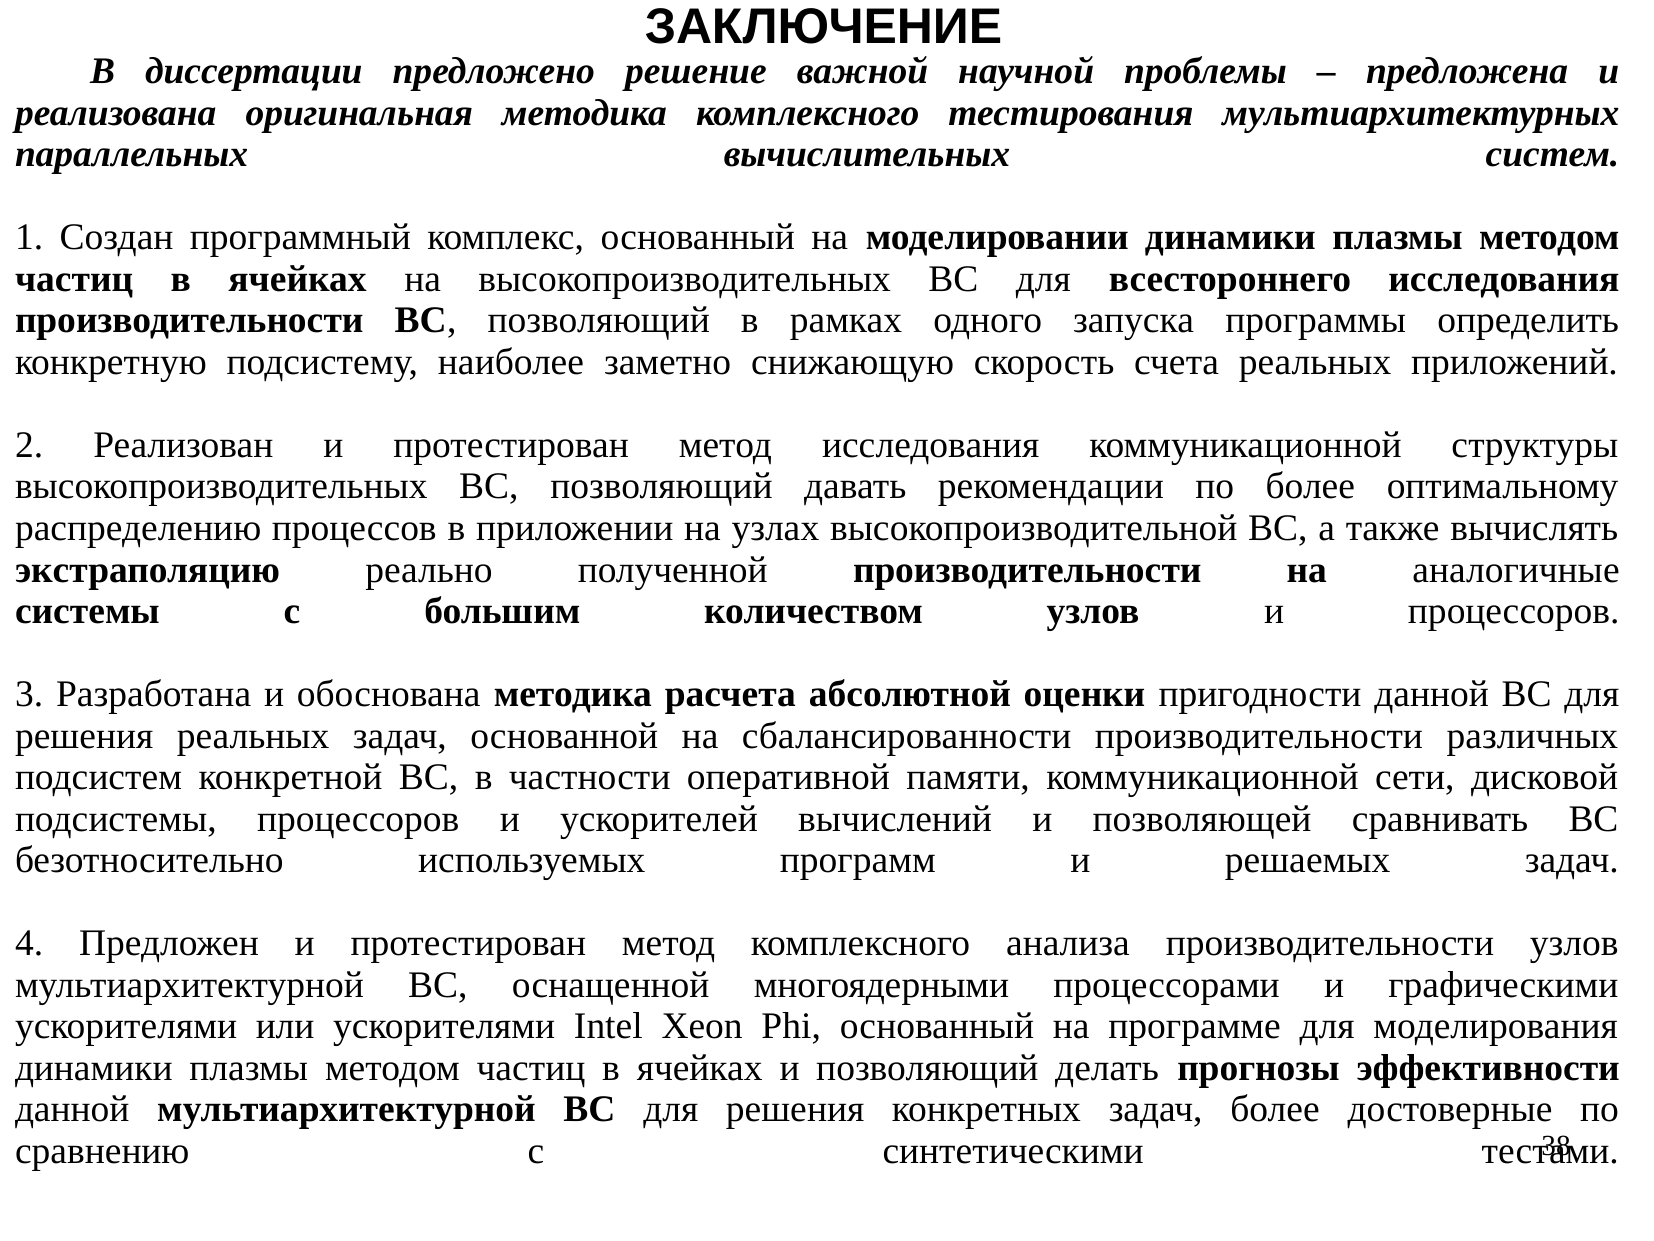

ЗАКЛЮЧЕНИЕ
# В диссертации предложено решение важной научной проблемы – предложена и реализована оригинальная методика комплексного тестирования мультиархитектурных параллельных вычислительных систем. 1. Создан программный комплекс, основанный на моделировании динамики плазмы методом частиц в ячейках на высокопроизводительных ВС для всестороннего исследования производительности ВС, позволяющий в рамках одного запуска программы определить конкретную подсистему, наиболее заметно снижающую скорость счета реальных приложений. 2. Реализован и протестирован метод исследования коммуникационной структуры высокопроизводительных ВС, позволяющий давать рекомендации по более оптимальному распределению процессов в приложении на узлах высокопроизводительной ВС, а также вычислять экcтраполяцию реально полученной производительности на аналогичные системы с большим количеством узлов и процессоров. 3. Разработана и обоснована методика расчета абсолютной оценки пригодности данной ВС для решения реальных задач, основанной на сбалансированности производительности различных подсистем конкретной ВС, в частности оперативной памяти, коммуникационной сети, дисковой подсистемы, процессоров и ускорителей вычислений и позволяющей сравнивать ВС безотносительно используемых программ и решаемых задач. 4. Предложен и протестирован метод комплексного анализа производительности узлов мультиархитектурной ВС, оснащенной многоядерными процессорами и графическими ускорителями или ускорителями Intel Xeon Phi, основанный на программе для моделирования динамики плазмы методом частиц в ячейках и позволяющий делать прогнозы эффективности данной мультиархитектурной ВС для решения конкретных задач, более достоверные по сравнению с синтетическими тестами.
38